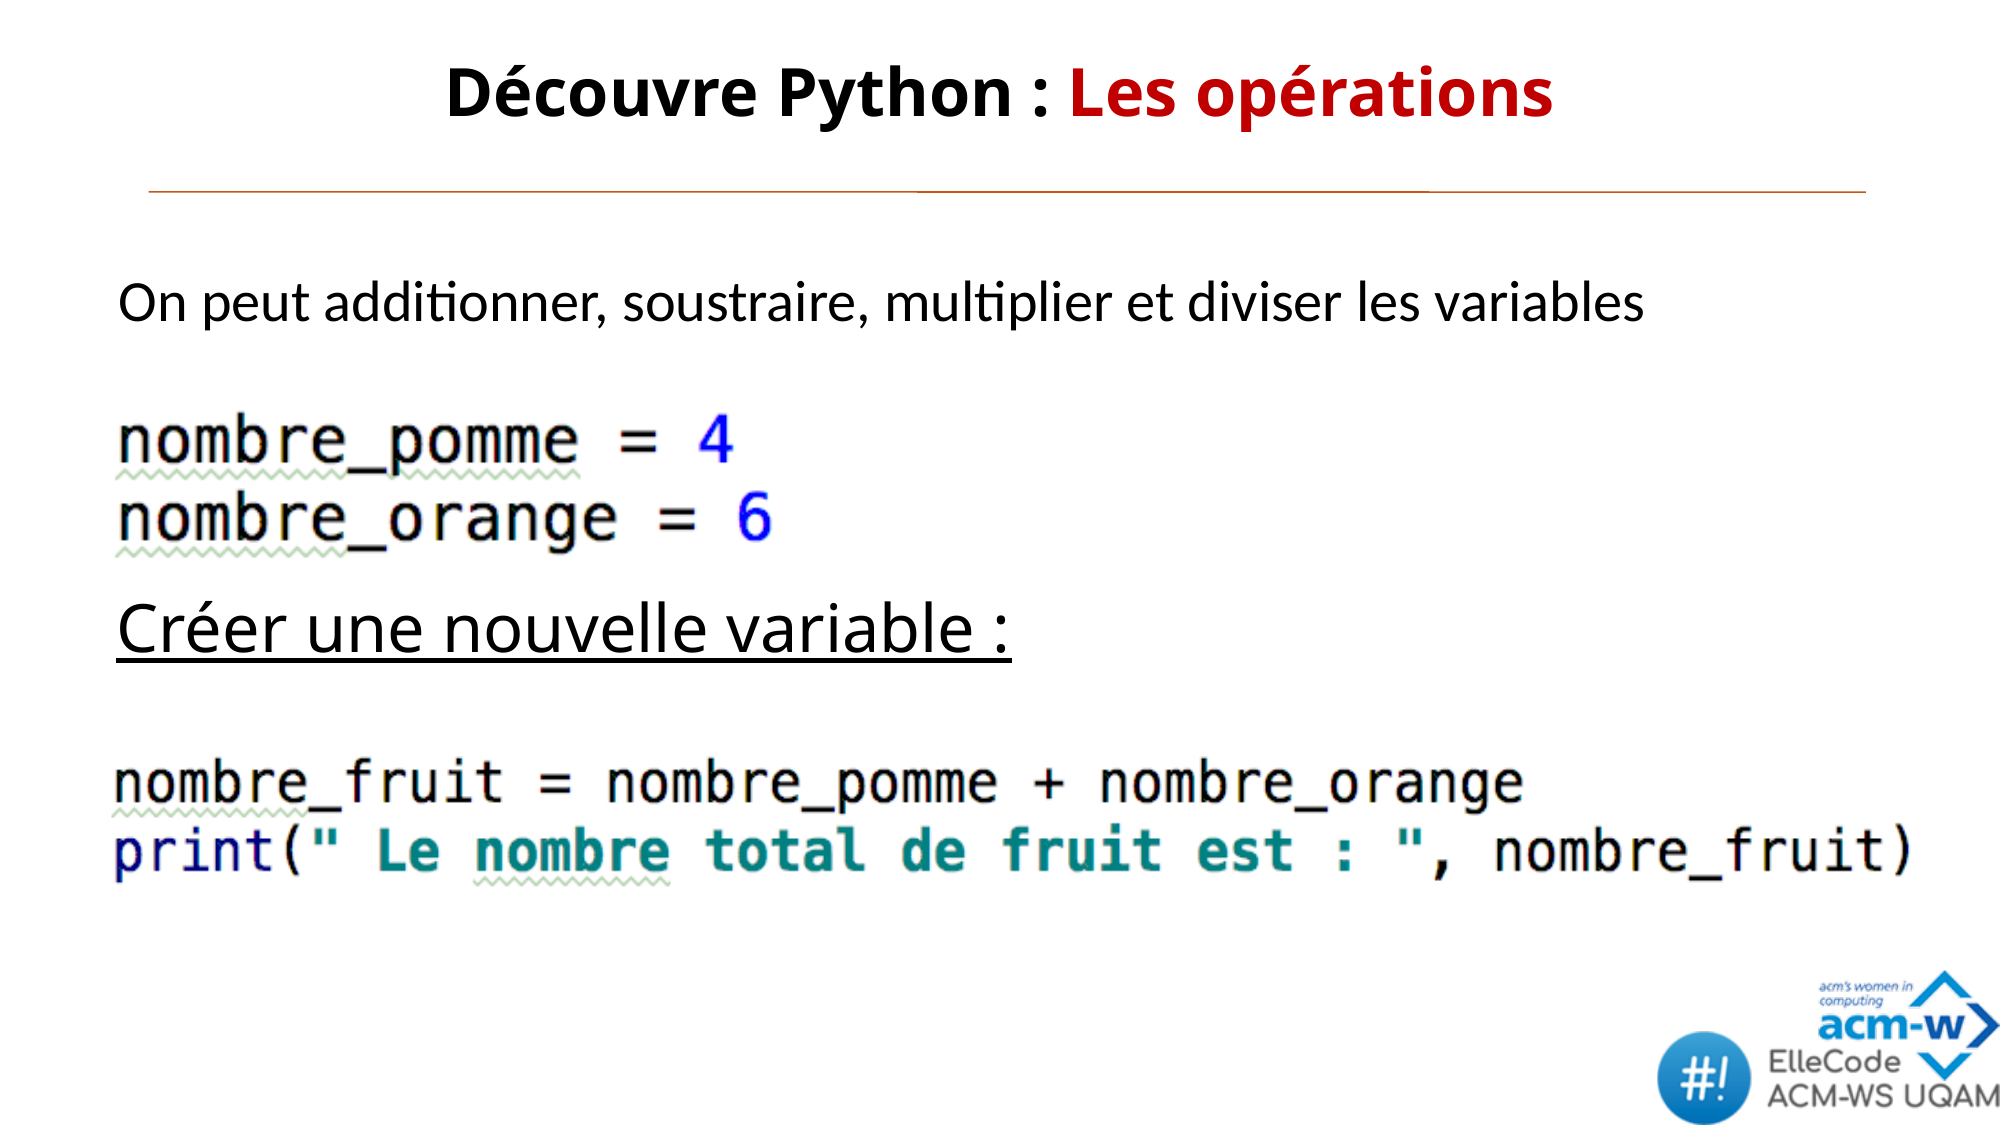

Découvre Python : Les opérations
On peut additionner, soustraire, multiplier et diviser les variables
Créer une nouvelle variable :